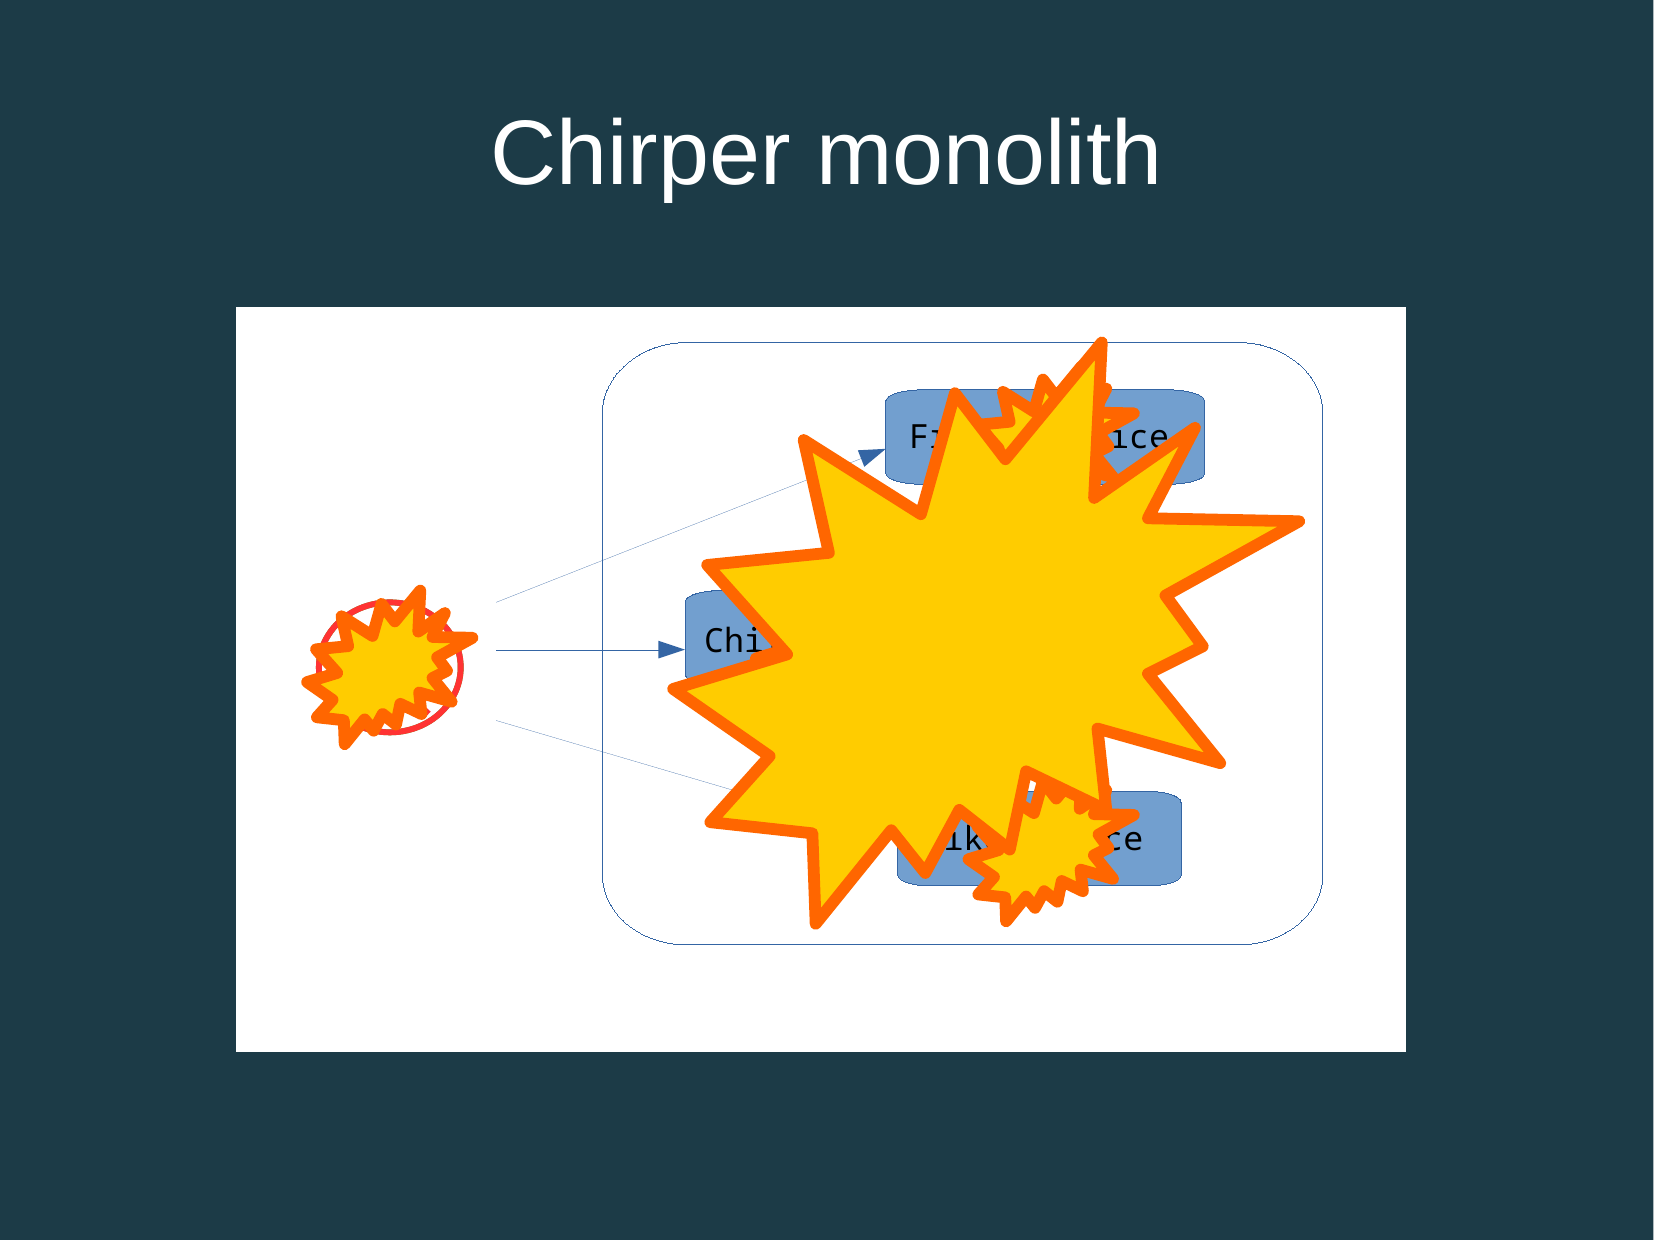

# Chirper monolith
FriendService
REST!
ChirpService
REST!
REST!
LikeService